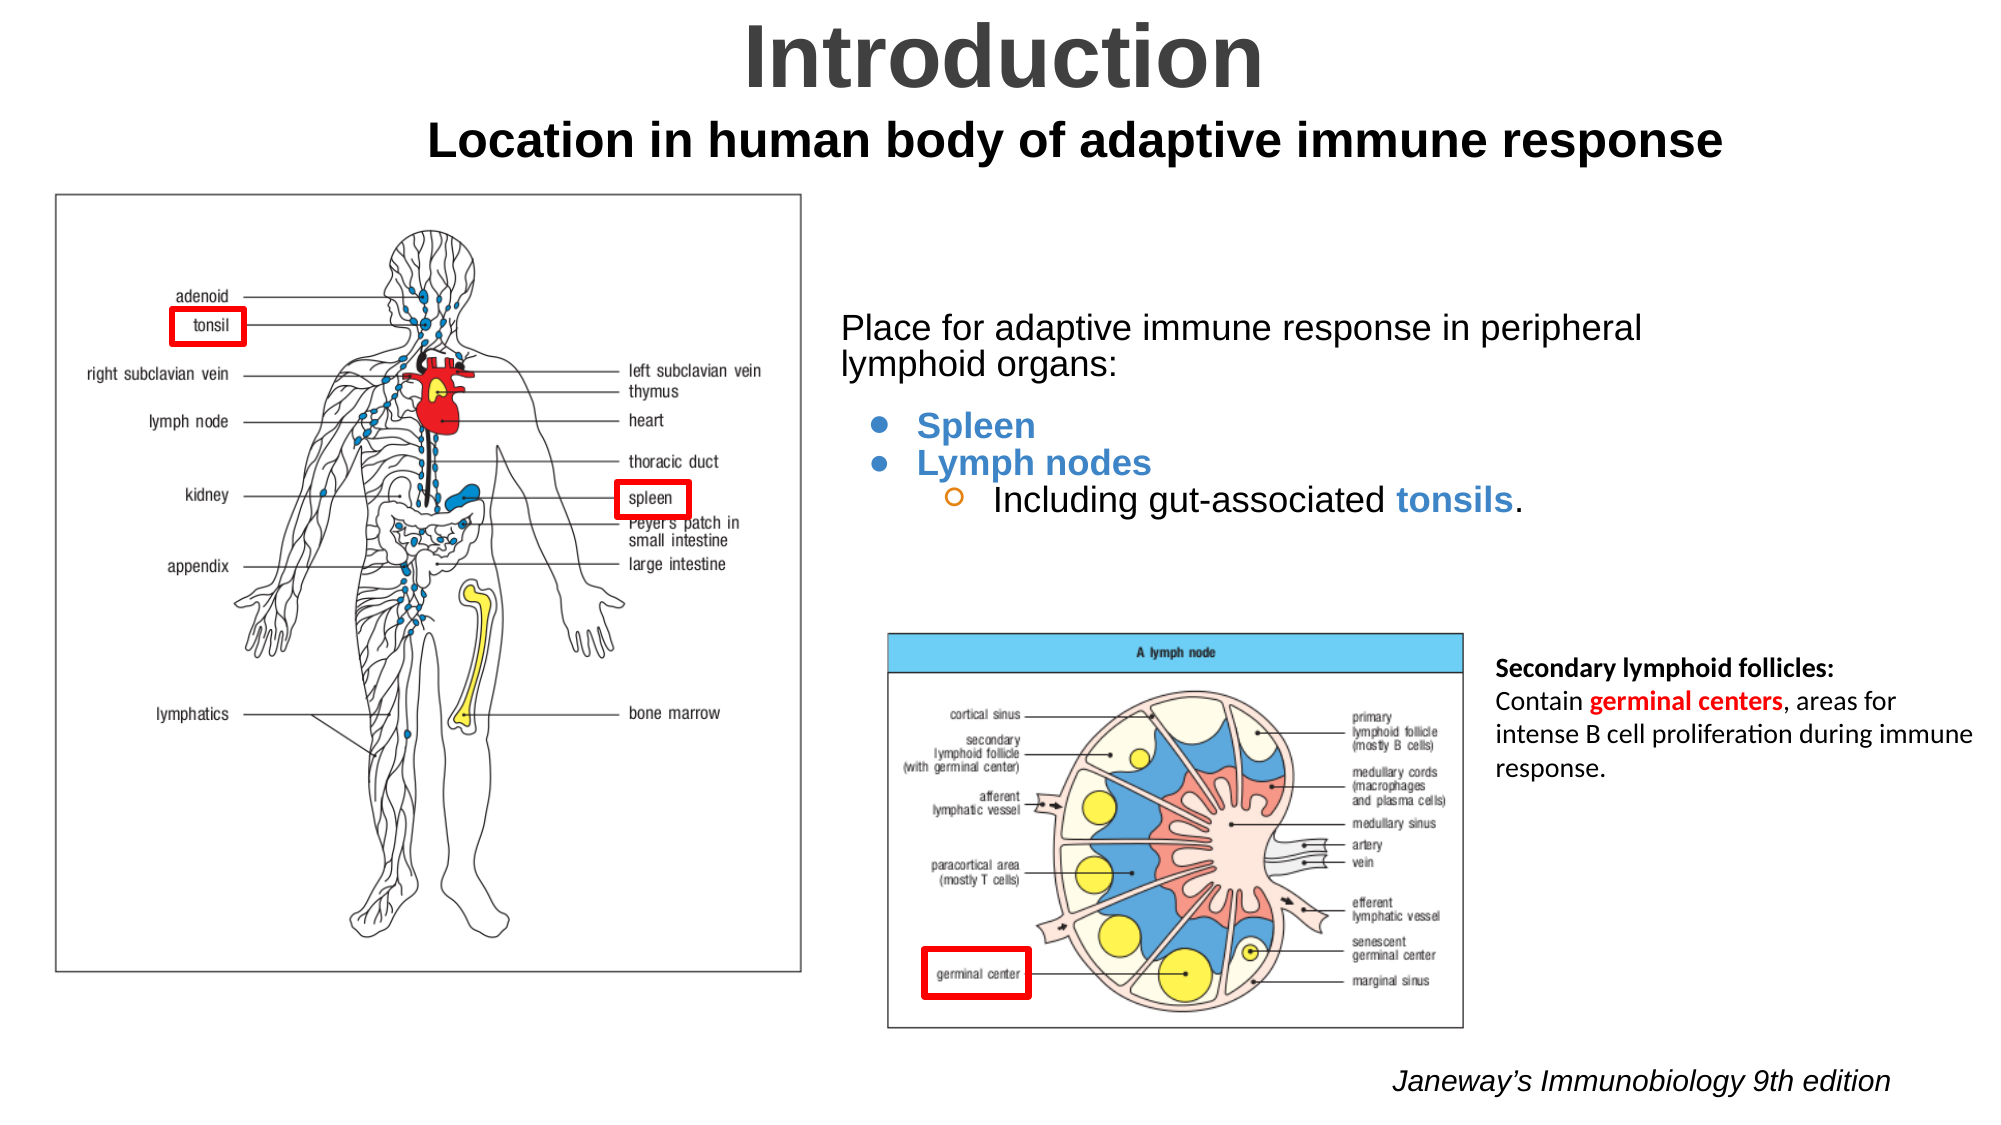

Introduction
Location in human body of adaptive immune response
Place for adaptive immune response in peripheral lymphoid organs:
Spleen
Lymph nodes
Including gut-associated tonsils.
Secondary lymphoid follicles:
Contain germinal centers, areas for intense B cell proliferation during immune response.
Janeway’s Immunobiology 9th edition